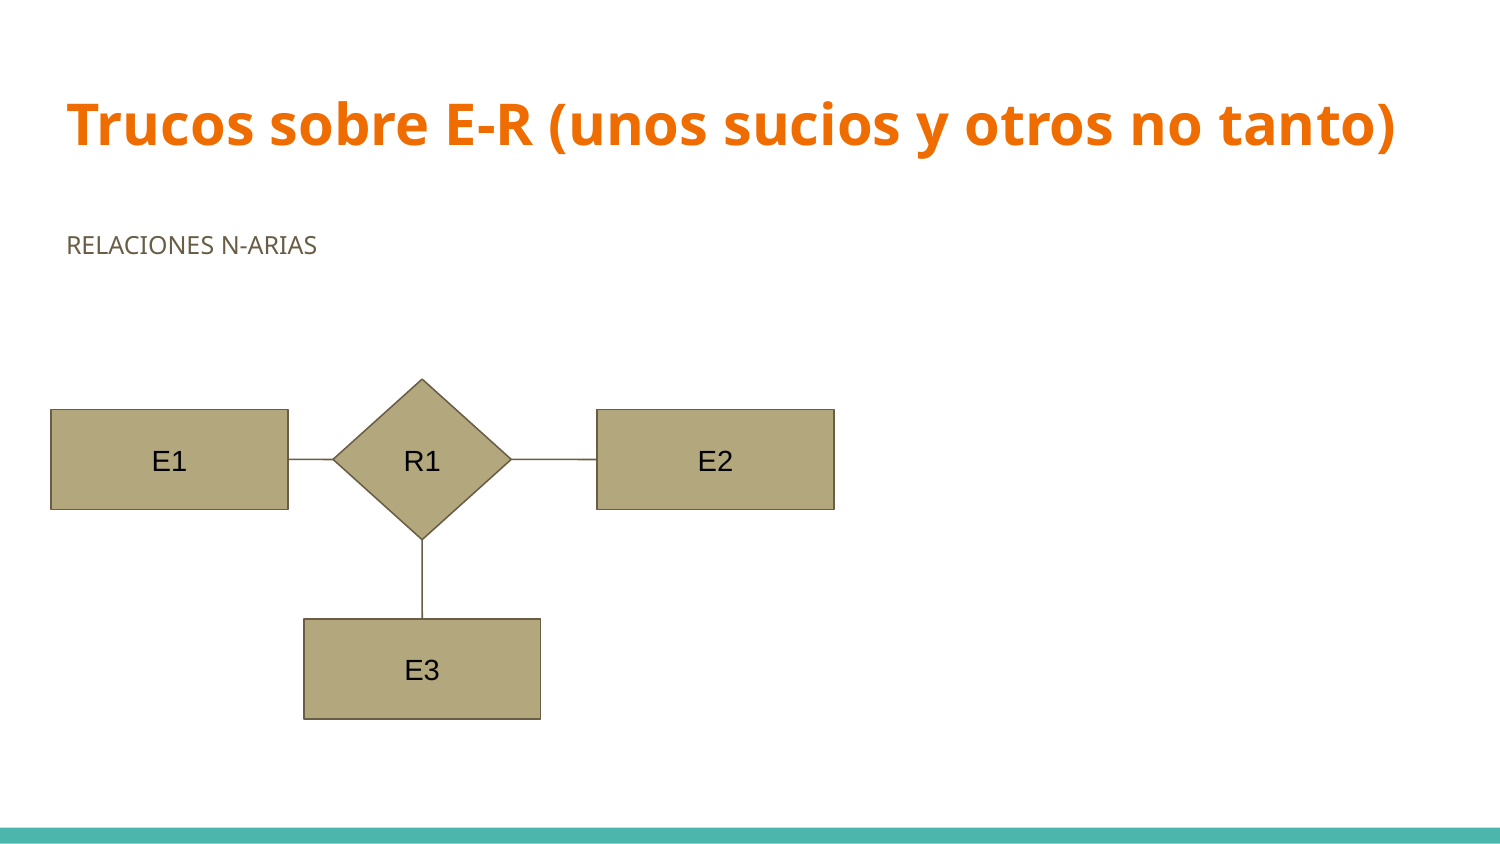

Trucos sobre E-R (unos sucios y otros no tanto)
# RELACIONES N-ARIAS
R1
E1
E2
E3